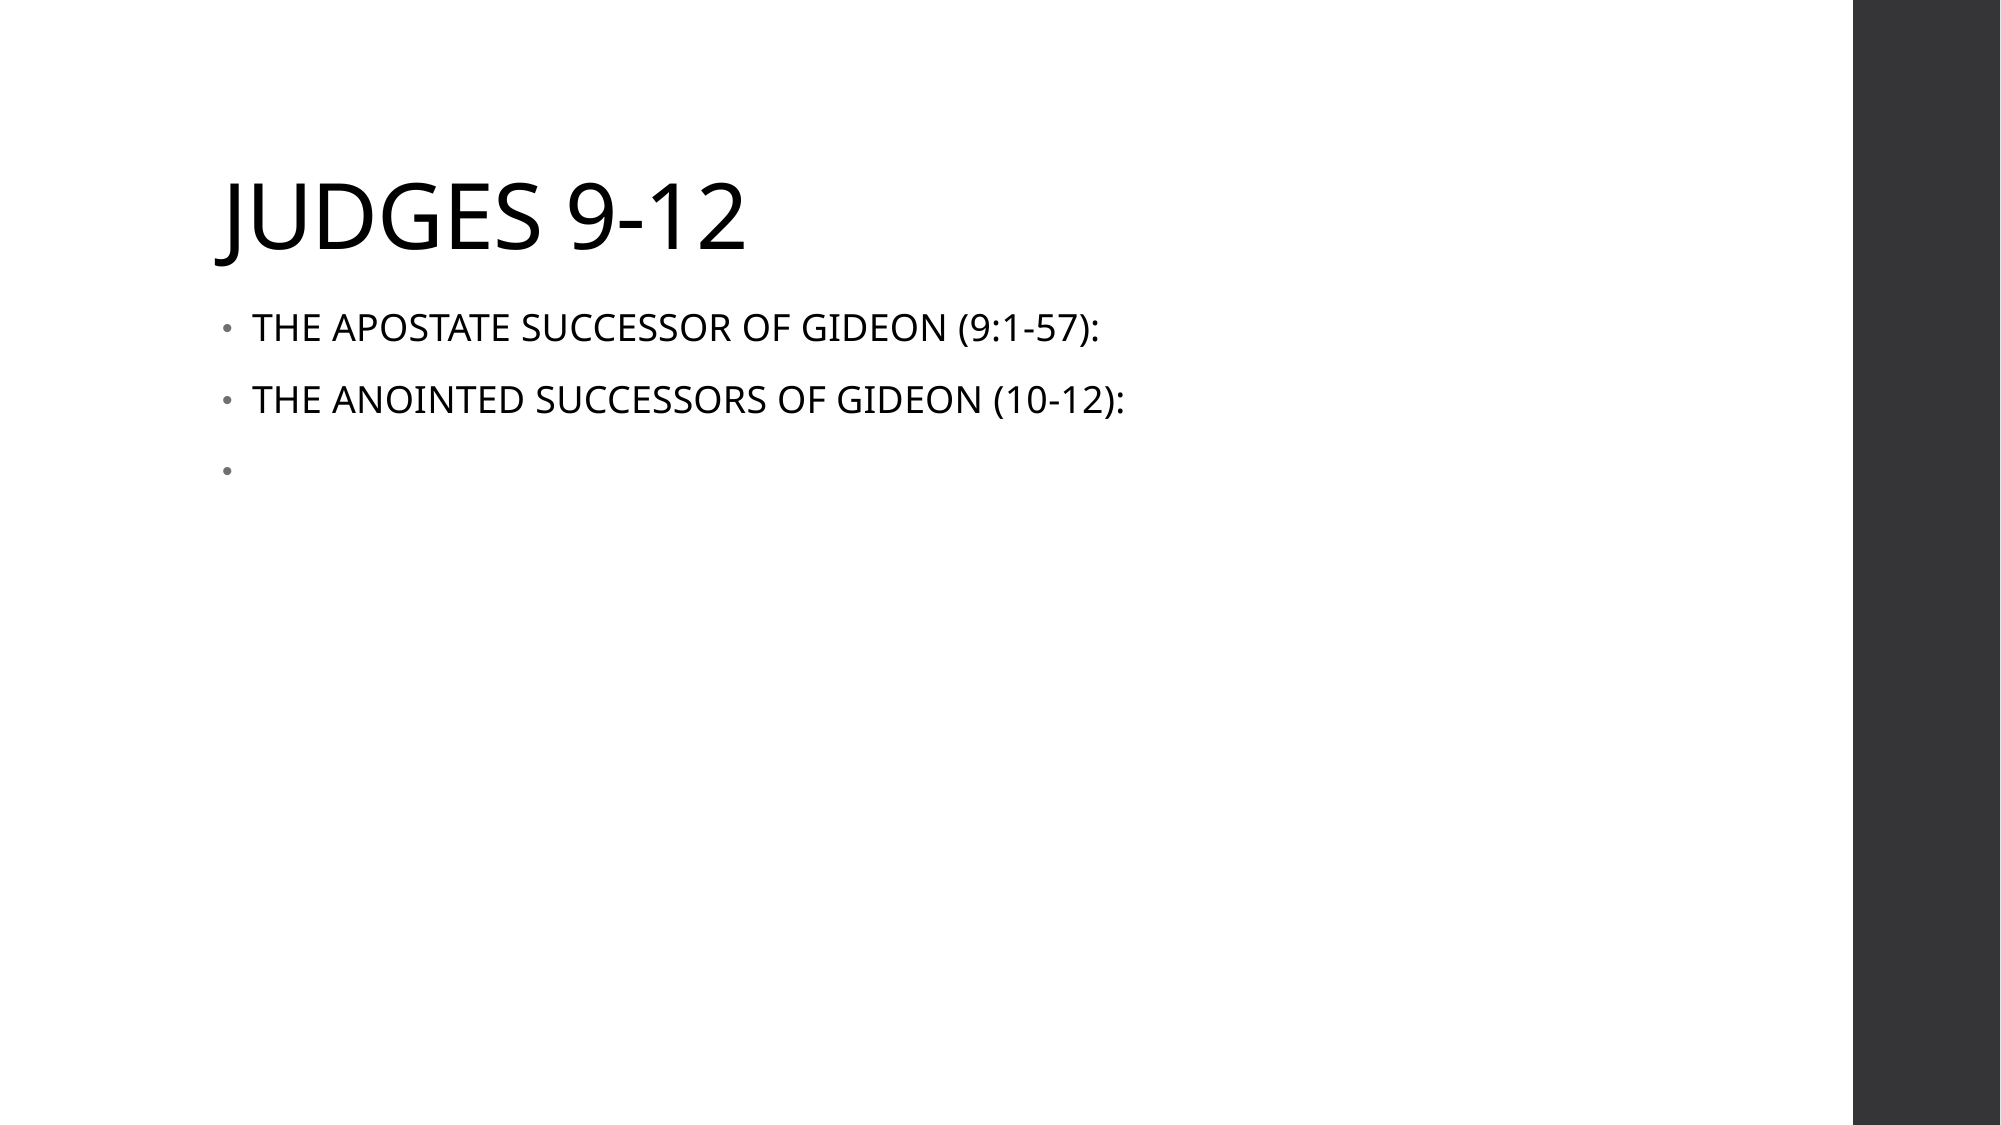

# JUDGES 9-12
THE APOSTATE SUCCESSOR OF GIDEON (9:1-57):
THE ANOINTED SUCCESSORS OF GIDEON (10-12):